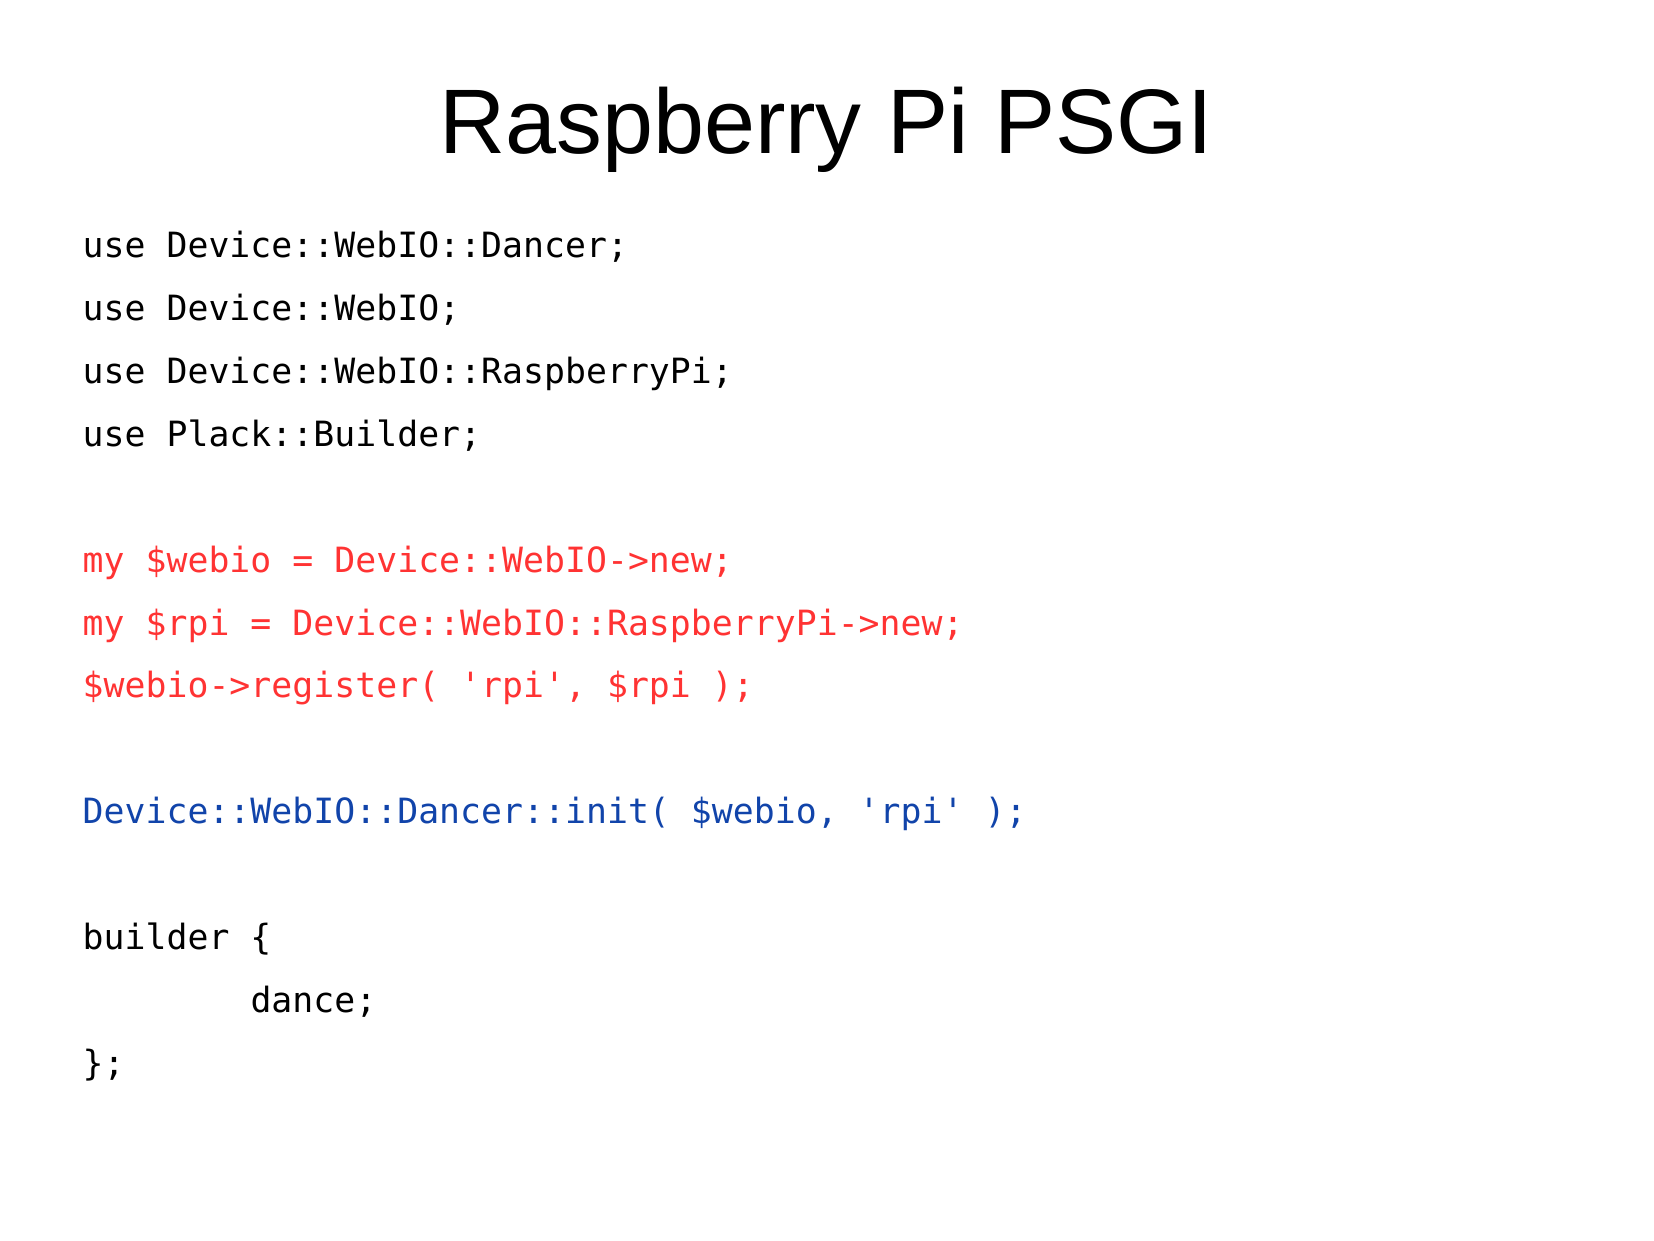

# Raspberry Pi PSGI
use Device::WebIO::Dancer;
use Device::WebIO;
use Device::WebIO::RaspberryPi;
use Plack::Builder;
my $webio = Device::WebIO->new;
my $rpi = Device::WebIO::RaspberryPi->new;
$webio->register( 'rpi', $rpi );
Device::WebIO::Dancer::init( $webio, 'rpi' );
builder {
 dance;
};